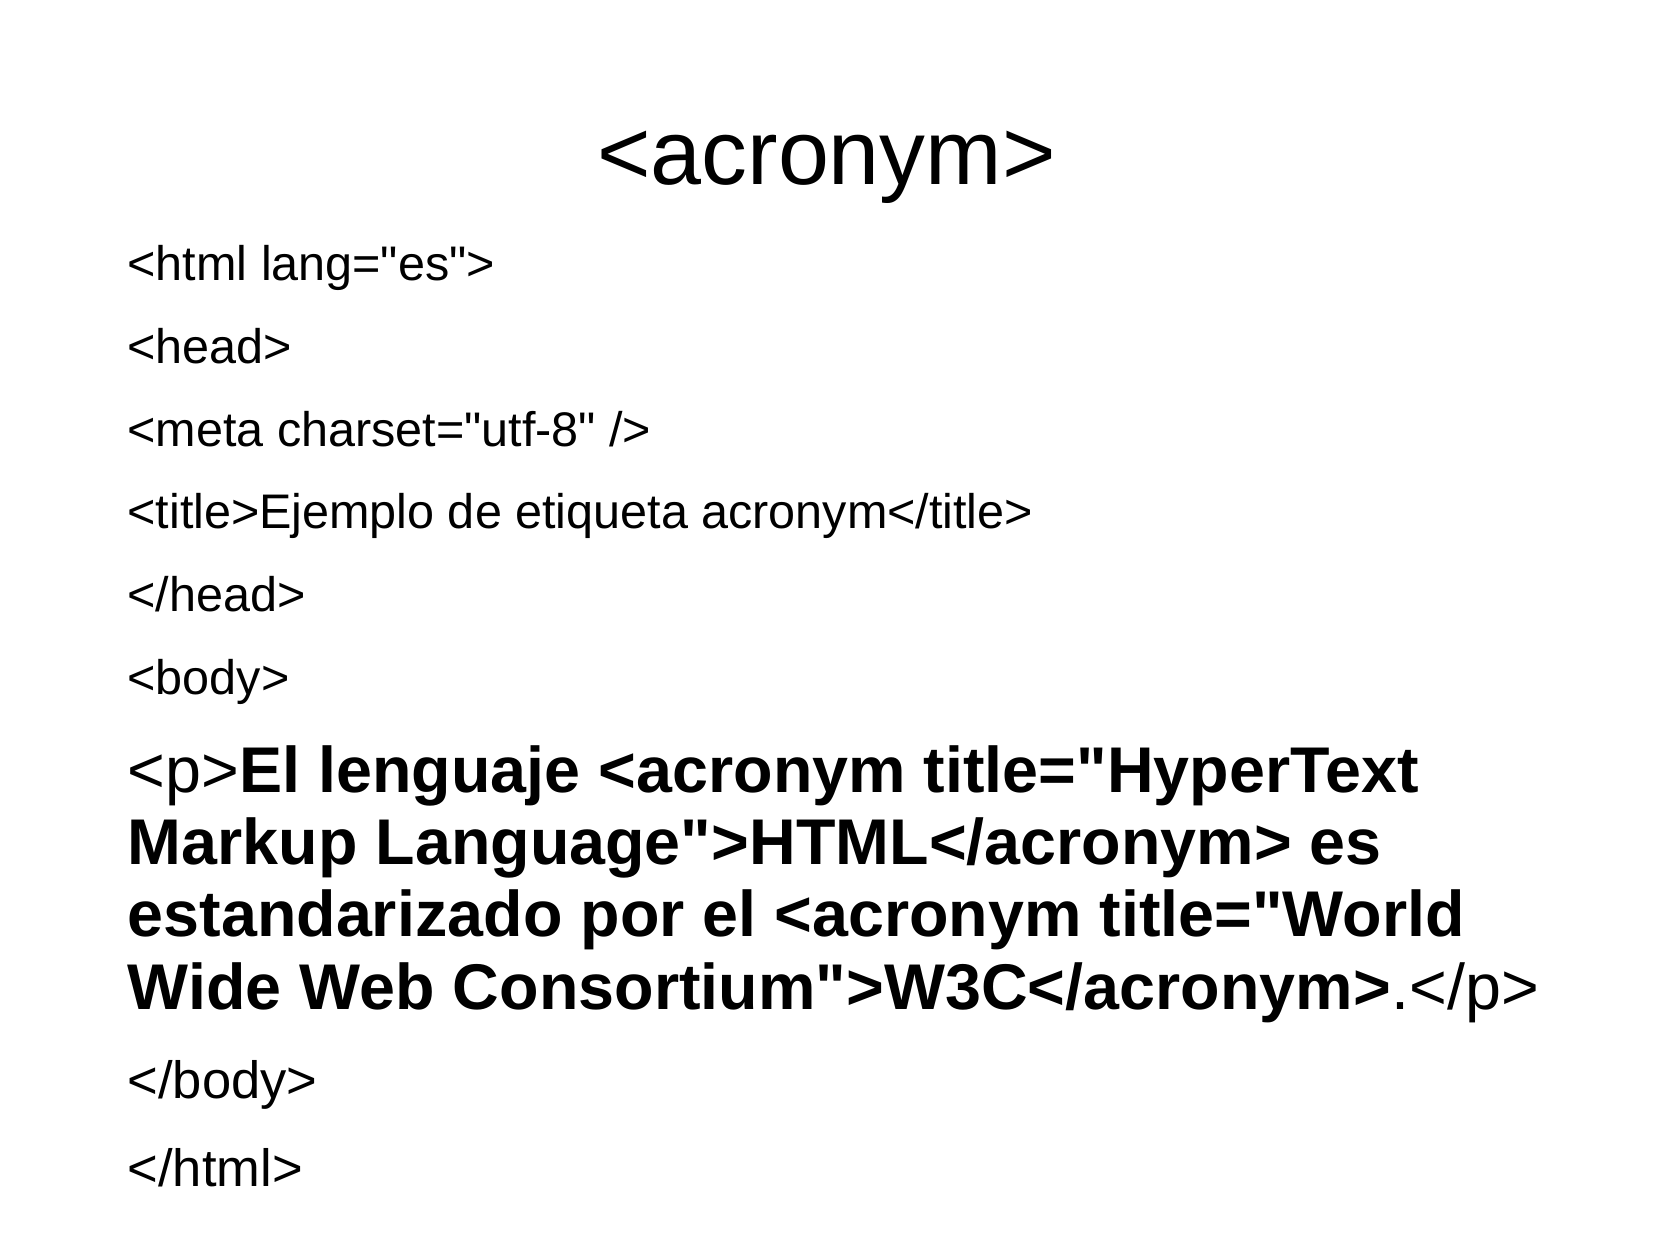

# <acronym>
<html lang="es">
<head>
<meta charset="utf-8" />
<title>Ejemplo de etiqueta acronym</title>
</head>
<body>
<p>El lenguaje <acronym title="HyperText Markup Language">HTML</acronym> es estandarizado por el <acronym title="World Wide Web Consortium">W3C</acronym>.</p>
</body>
</html>